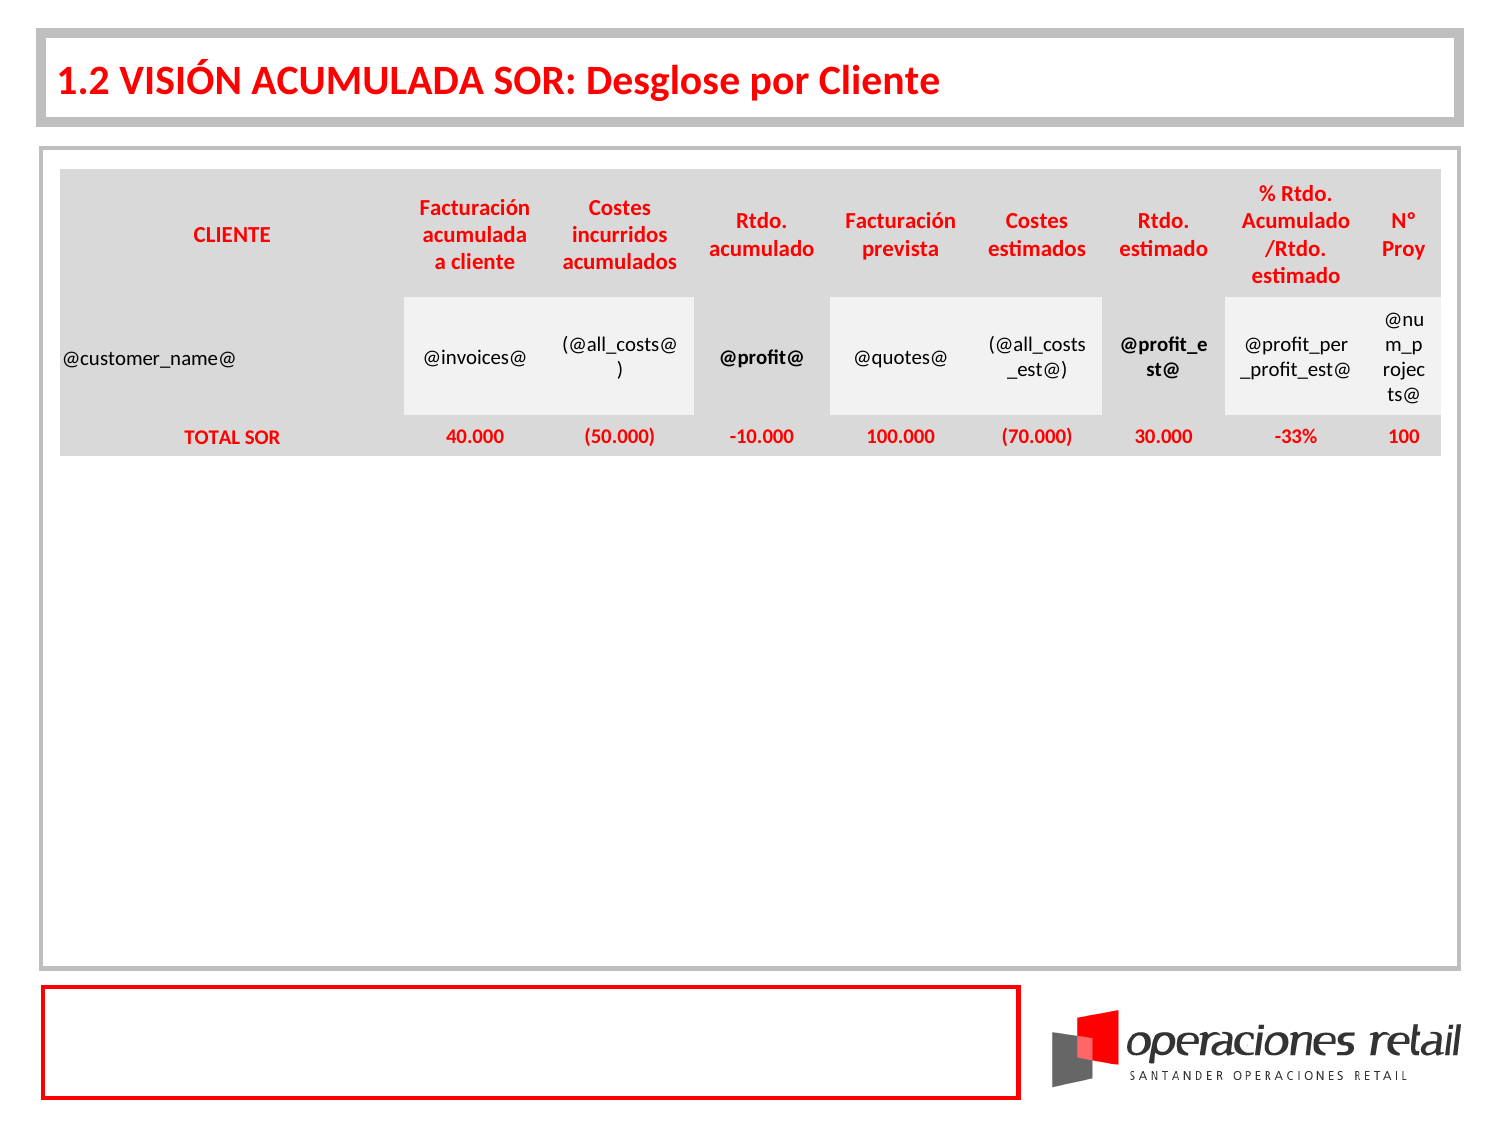

1.2 VISIÓN ACUMULADA SOR: Desglose por Cliente
| CLIENTE | Facturación acumulada a cliente | Costes incurridos acumulados | Rtdo. acumulado | Facturación prevista | Costes estimados | Rtdo. estimado | % Rtdo. Acumulado /Rtdo. estimado | Nº Proy |
| --- | --- | --- | --- | --- | --- | --- | --- | --- |
| @customer\_name@ | @invoices@ | (@all\_costs@) | @profit@ | @quotes@ | (@all\_costs\_est@) | @profit\_est@ | @profit\_per\_profit\_est@ | @num\_projects@ |
| TOTAL SOR | 40.000 | (50.000) | -10.000 | 100.000 | (70.000) | 30.000 | -33% | 100 |